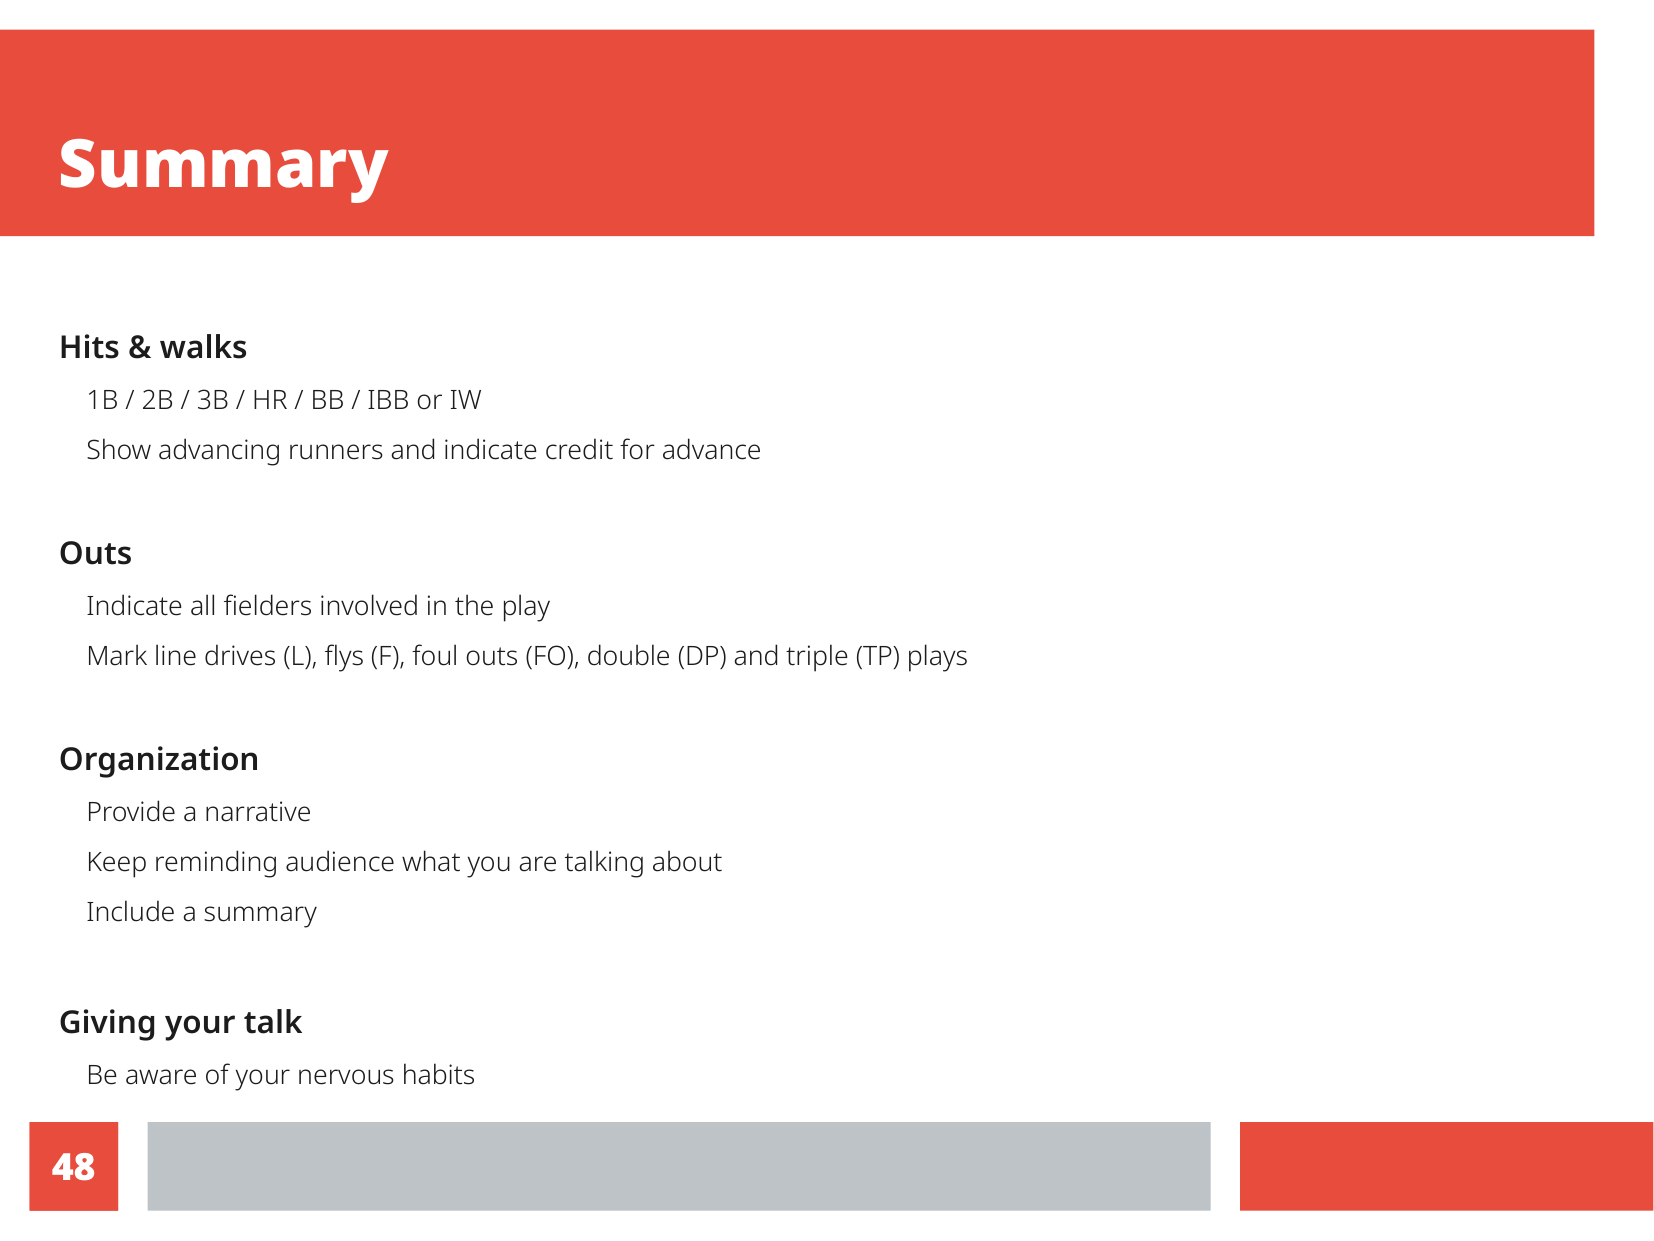

# Summary
Hits & walks
1B / 2B / 3B / HR / BB / IBB or IW
Show advancing runners and indicate credit for advance
Outs
Indicate all fielders involved in the play
Mark line drives (L), flys (F), foul outs (FO), double (DP) and triple (TP) plays
Organization
Provide a narrative
Keep reminding audience what you are talking about
Include a summary
Giving your talk
Be aware of your nervous habits
48